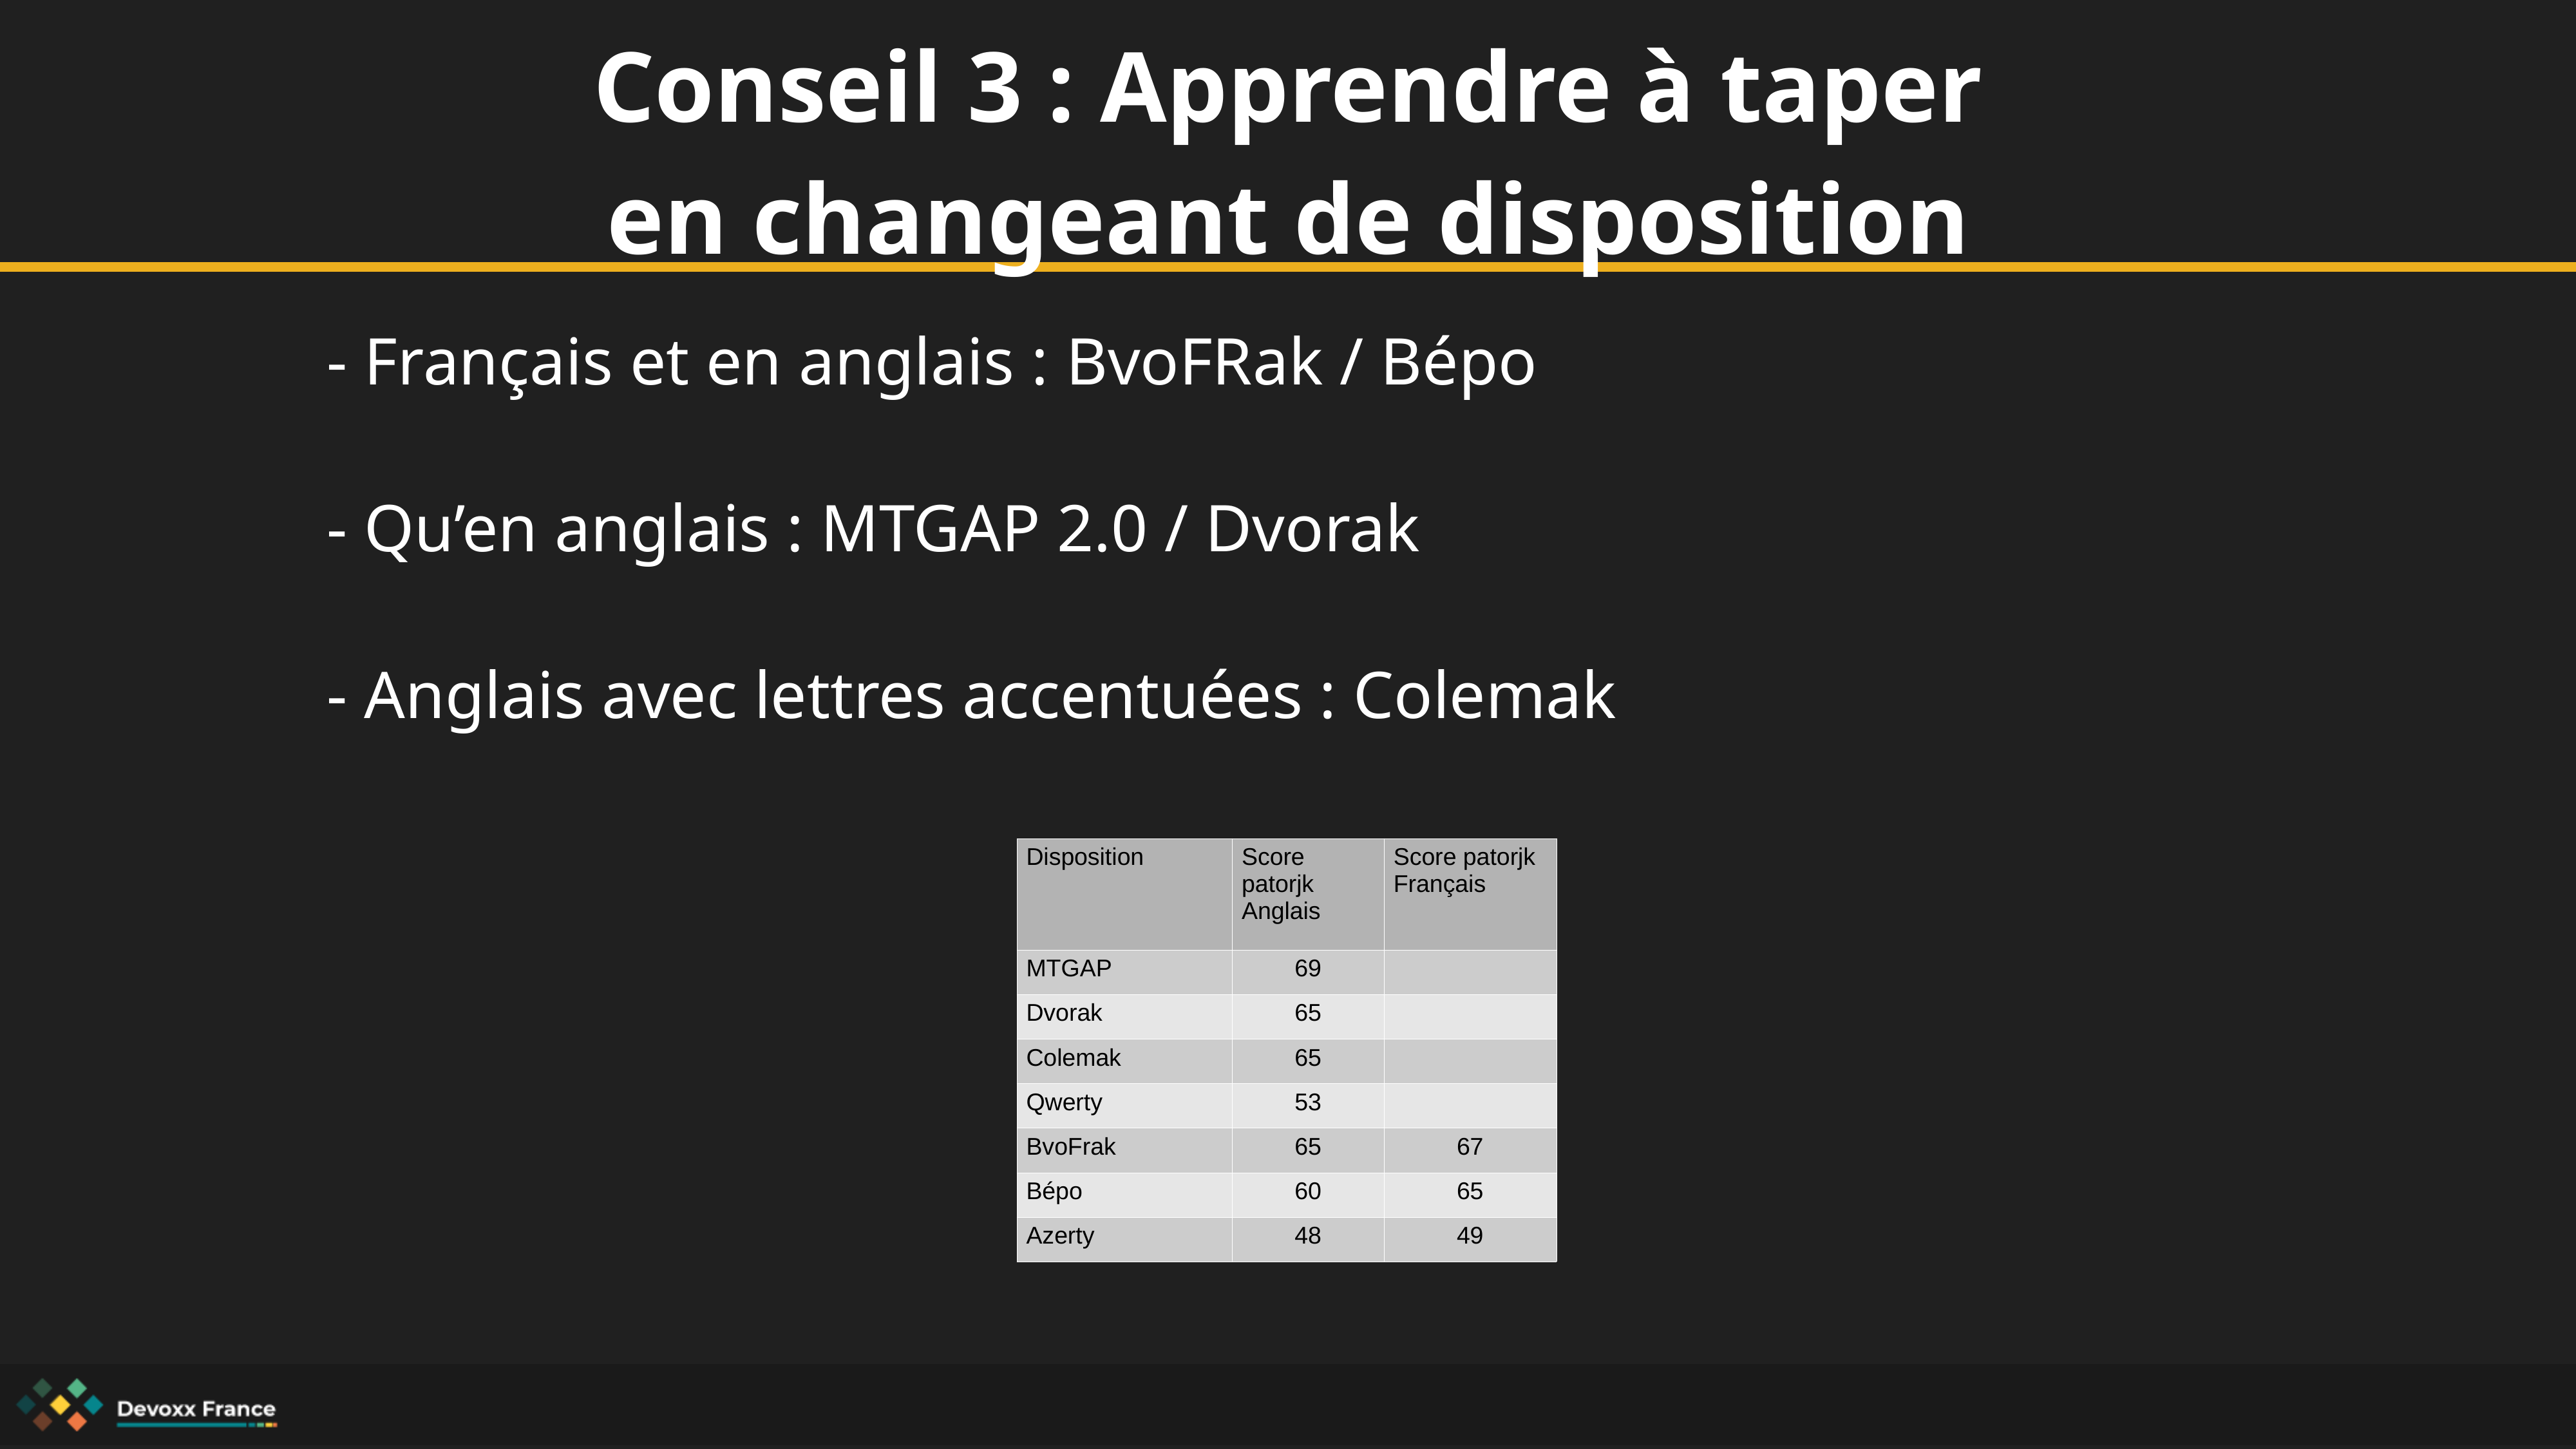

Conseil 3 : Apprendre à taper
en changeant de disposition
- Français et en anglais : BvoFRak / Bépo
- Qu’en anglais : MTGAP 2.0 / Dvorak
- Anglais avec lettres accentuées : Colemak
| Disposition | Score patorjk Anglais | Score patorjk Français |
| --- | --- | --- |
| MTGAP | 69 | |
| Dvorak | 65 | |
| Colemak | 65 | |
| Qwerty | 53 | |
| BvoFrak | 65 | 67 |
| Bépo | 60 | 65 |
| Azerty | 48 | 49 |